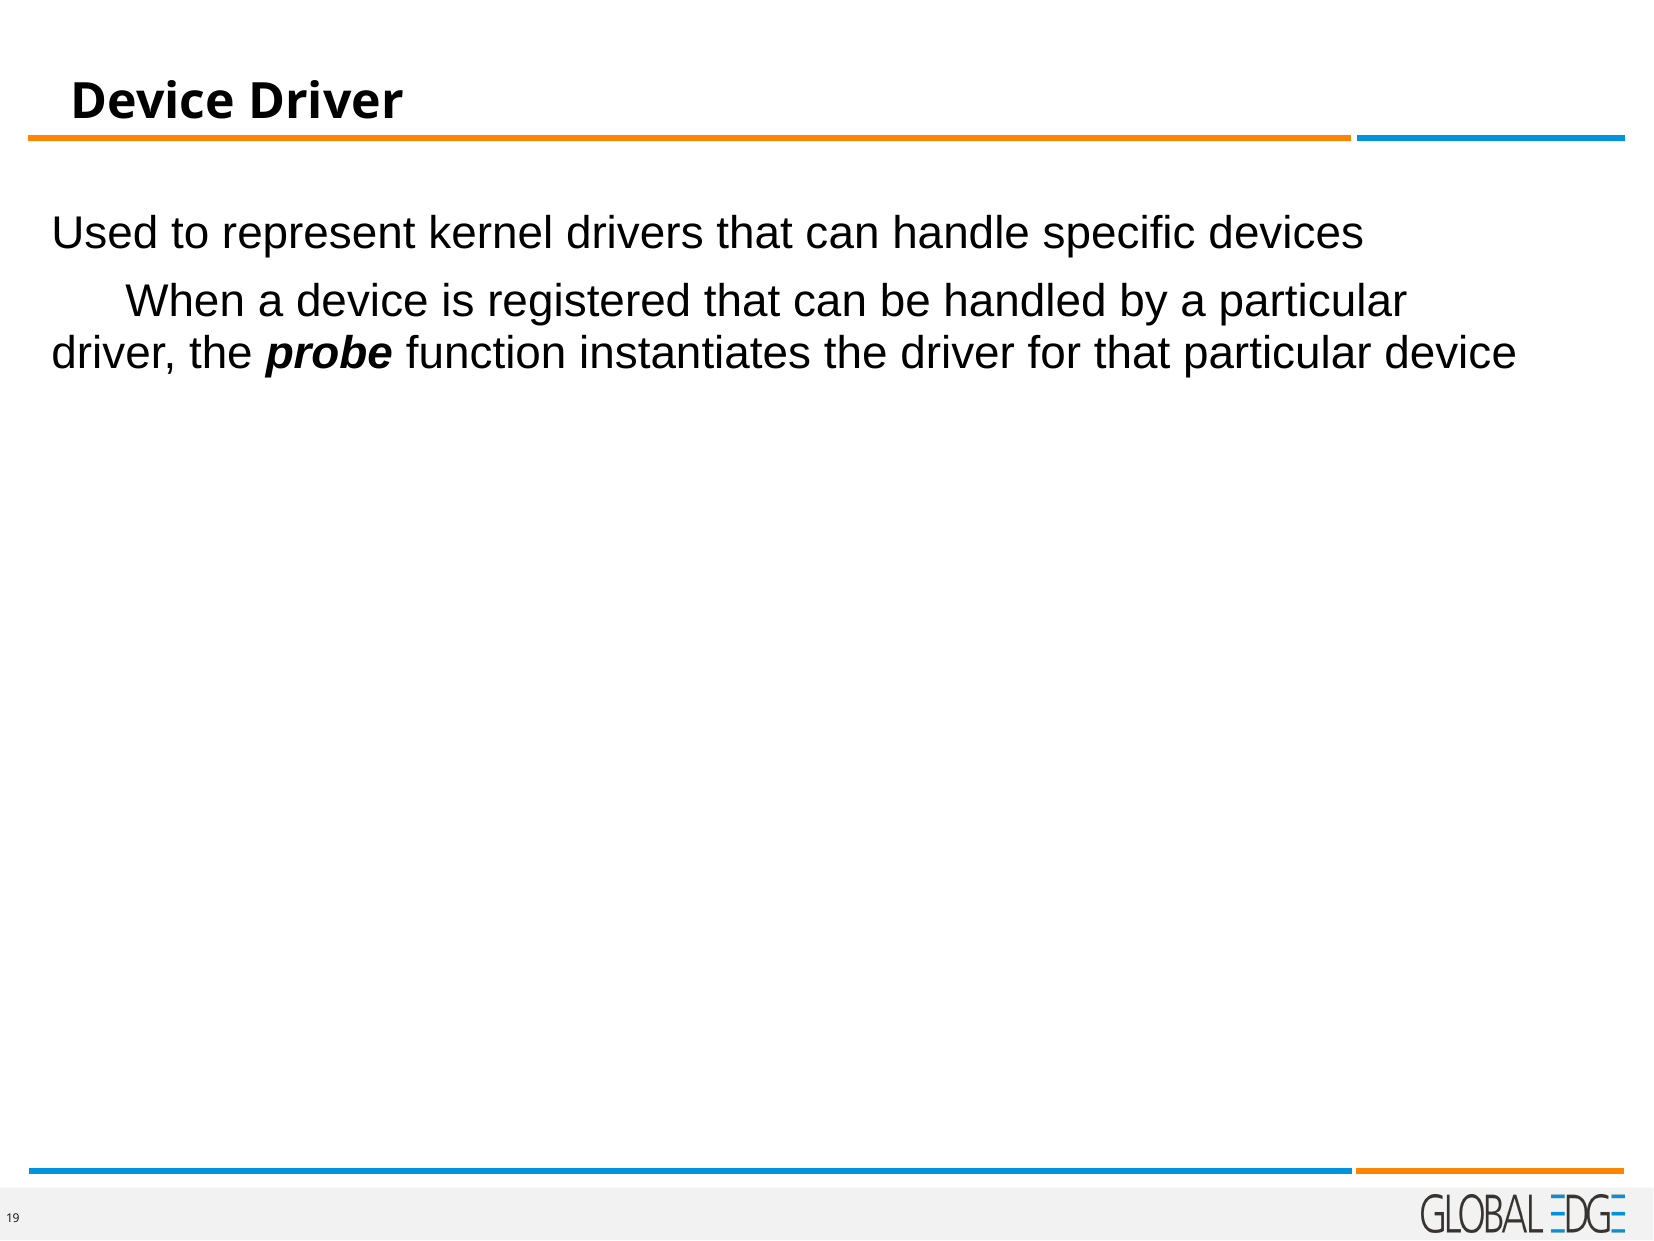

Device Driver
Used to represent kernel drivers that can handle specific devices
	When a device is registered that can be handled by a particular driver, the probe function instantiates the driver for that particular device